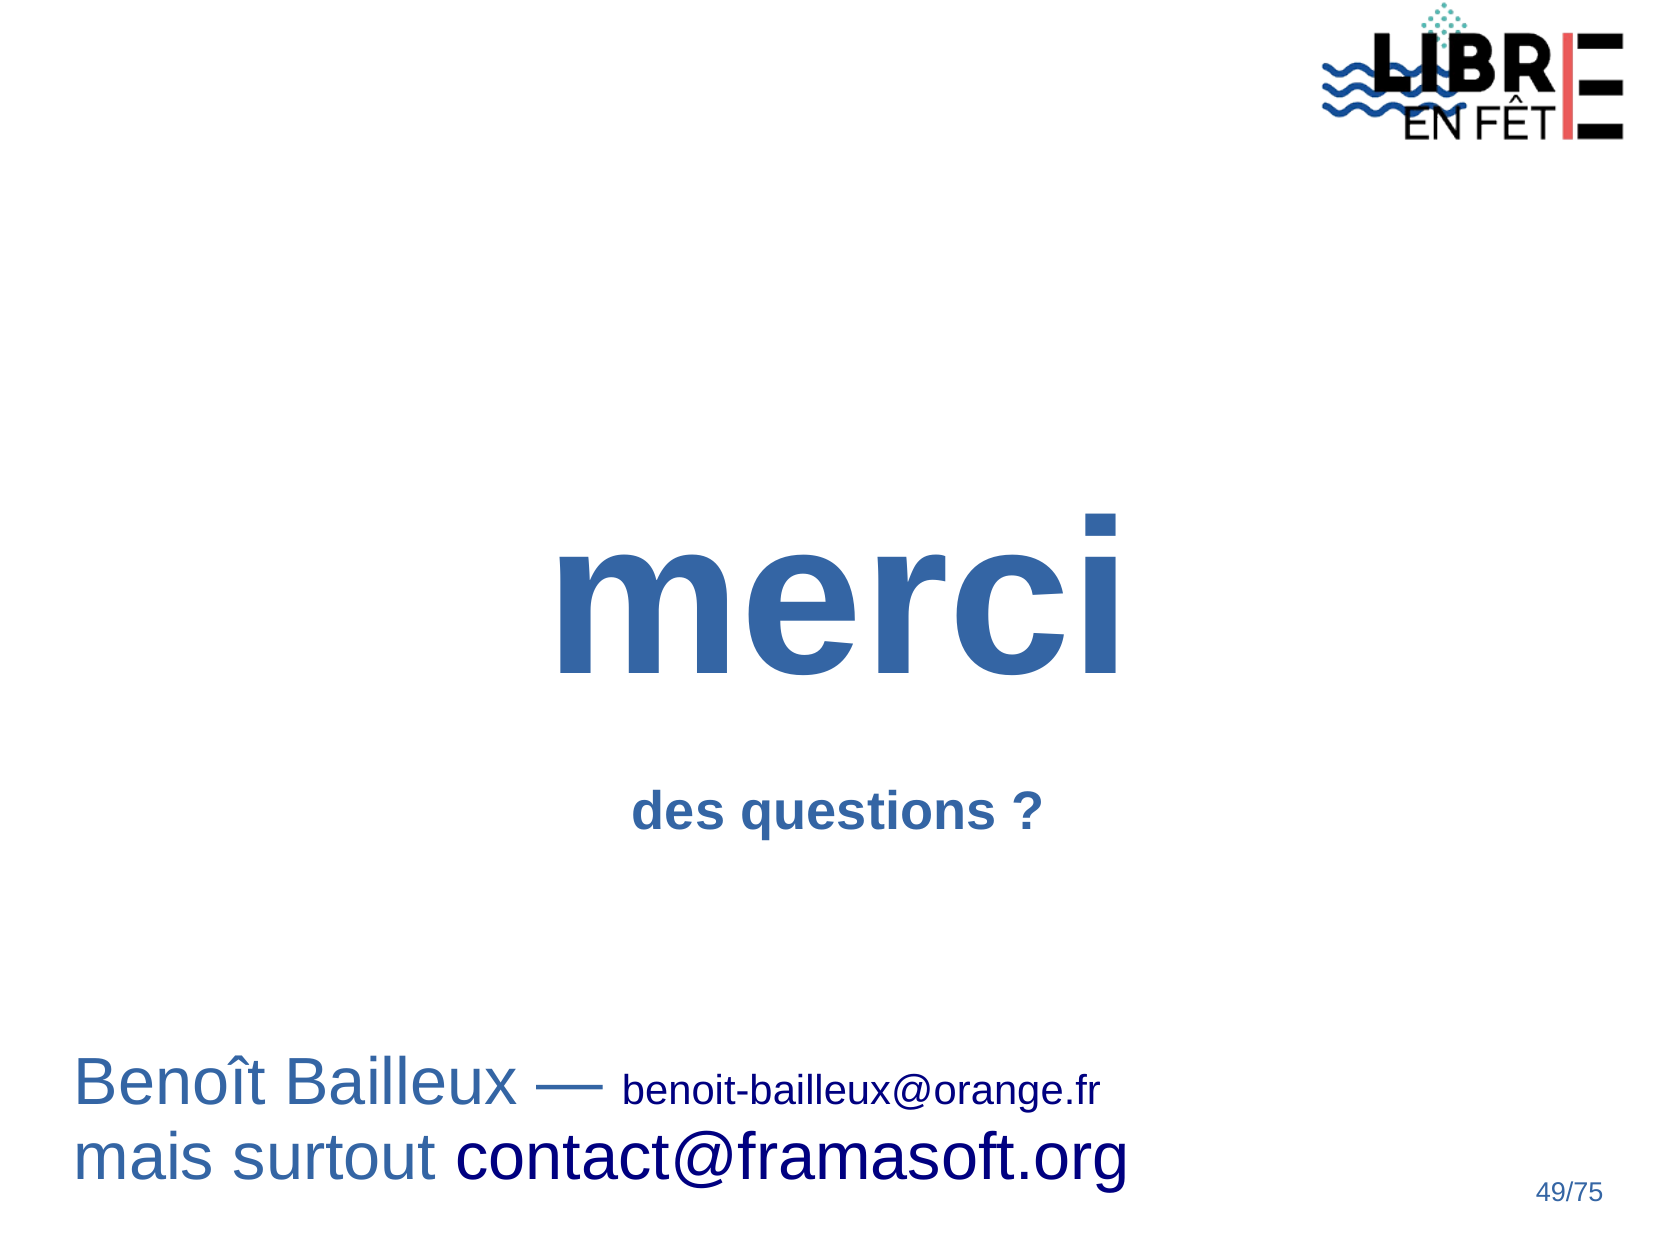

merci
des questions ?
Benoît Bailleux — benoit-bailleux@orange.fr
mais surtout contact@framasoft.org